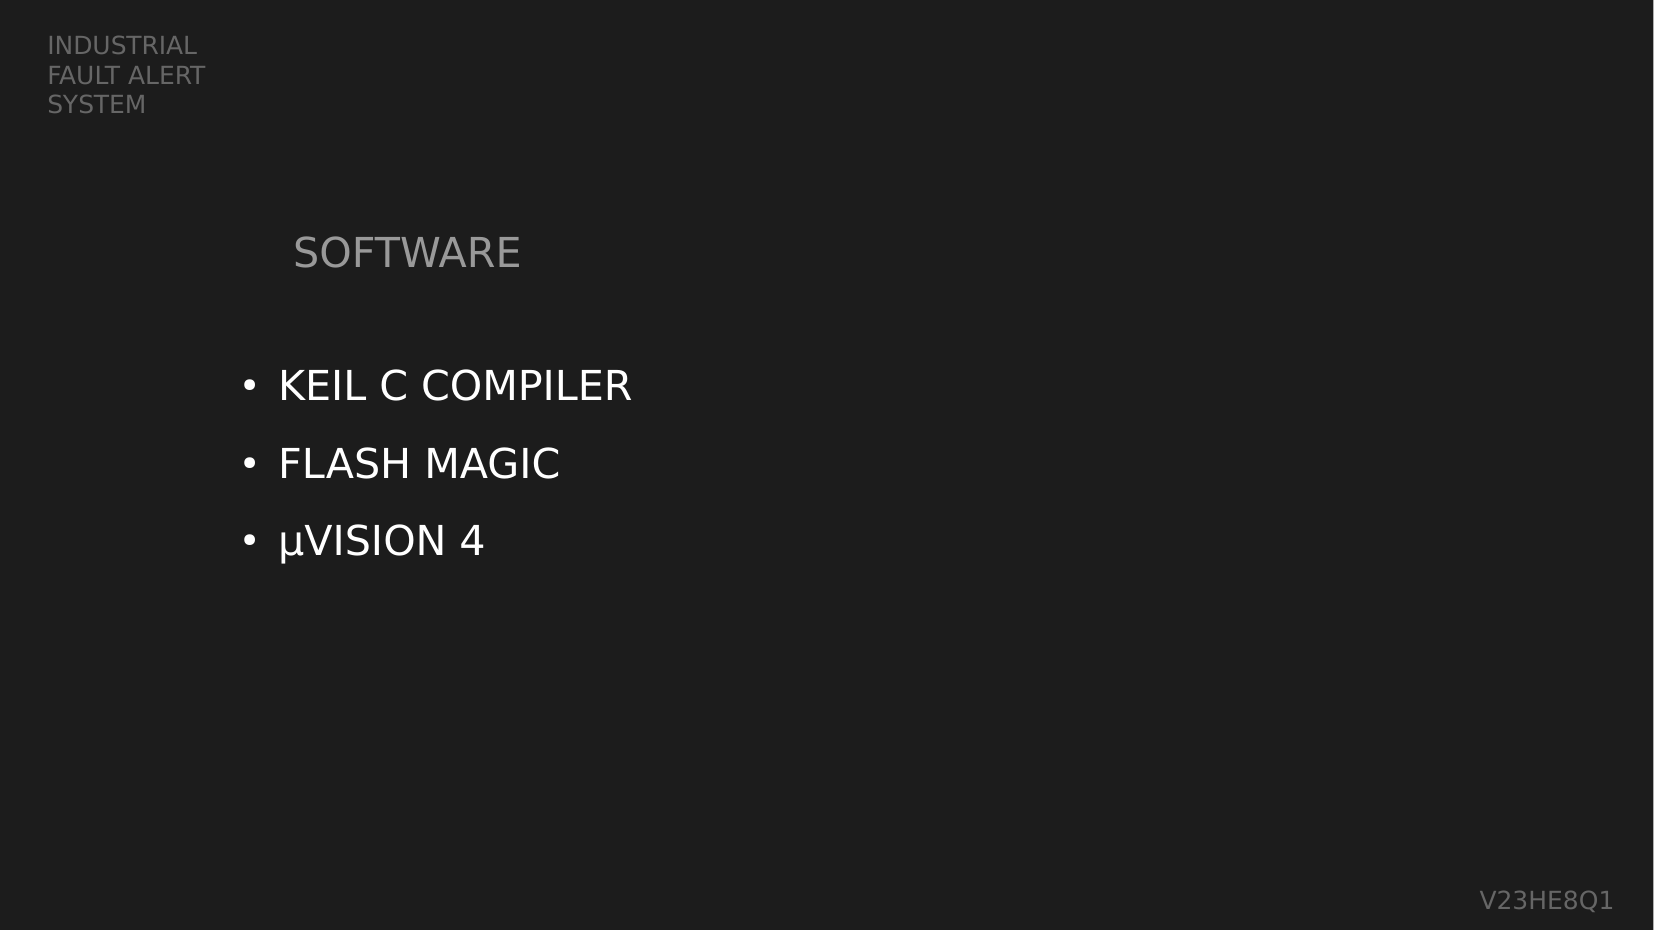

INDUSTRIAL FAULT ALERT SYSTEM
 SOFTWARE
KEIL C COMPILER
FLASH MAGIC
μVISION 4
V23HE8Q1